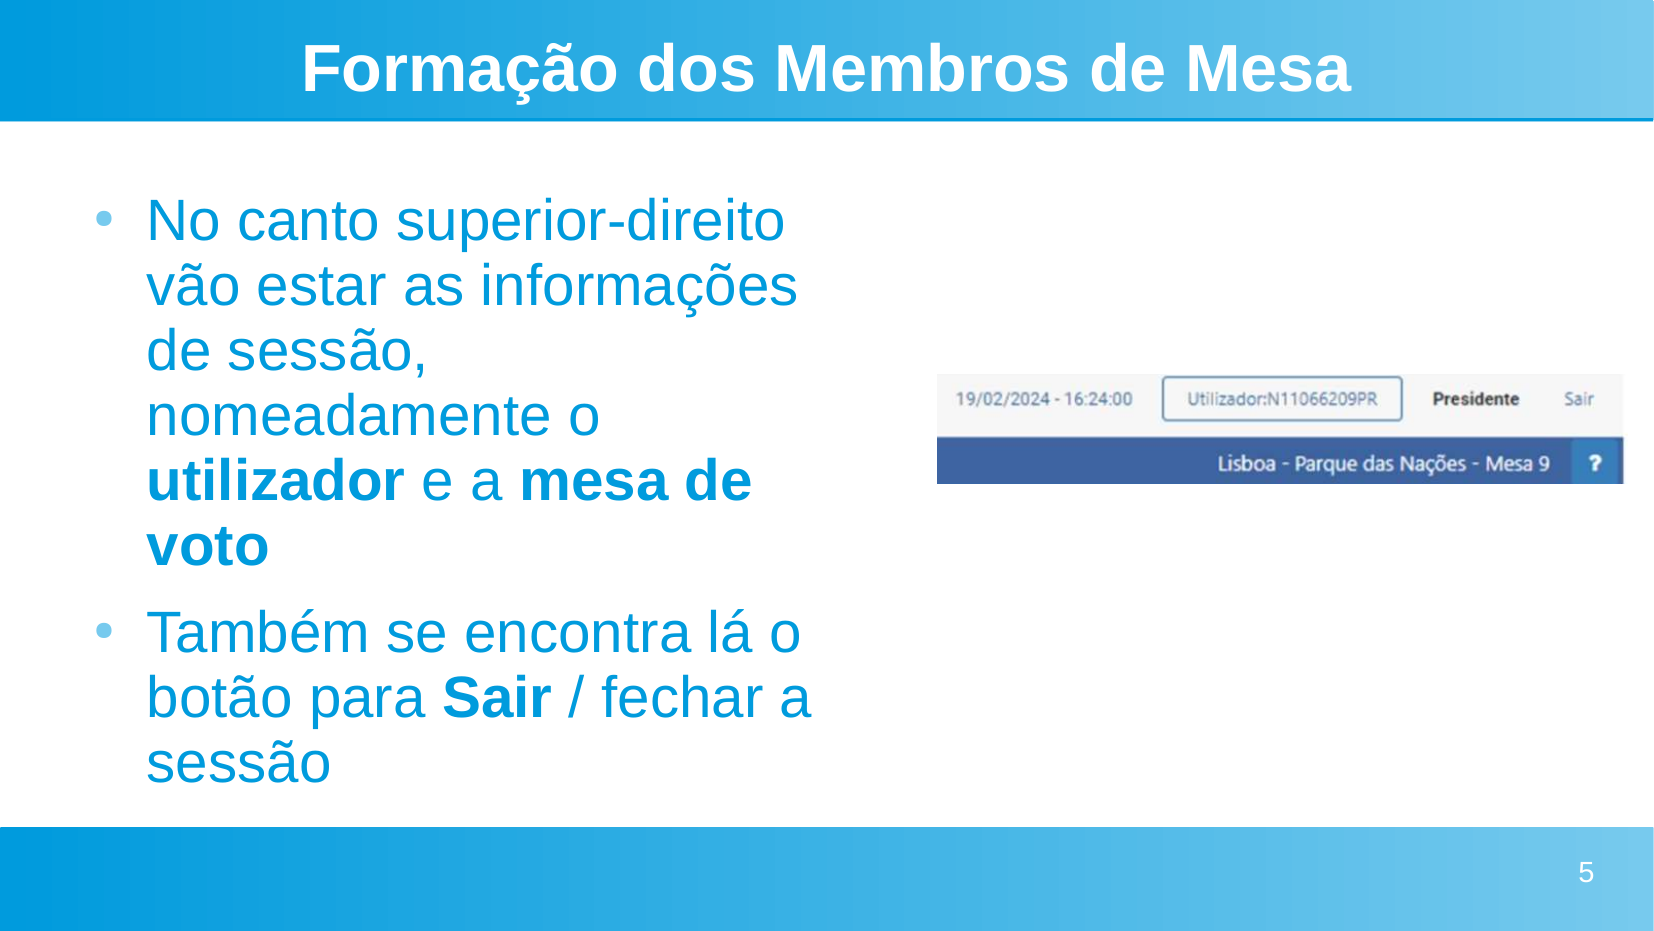

# Formação dos Membros de Mesa
No canto superior-direito vão estar as informações de sessão, nomeadamente o utilizador e a mesa de voto
Também se encontra lá o botão para Sair / fechar a sessão
5